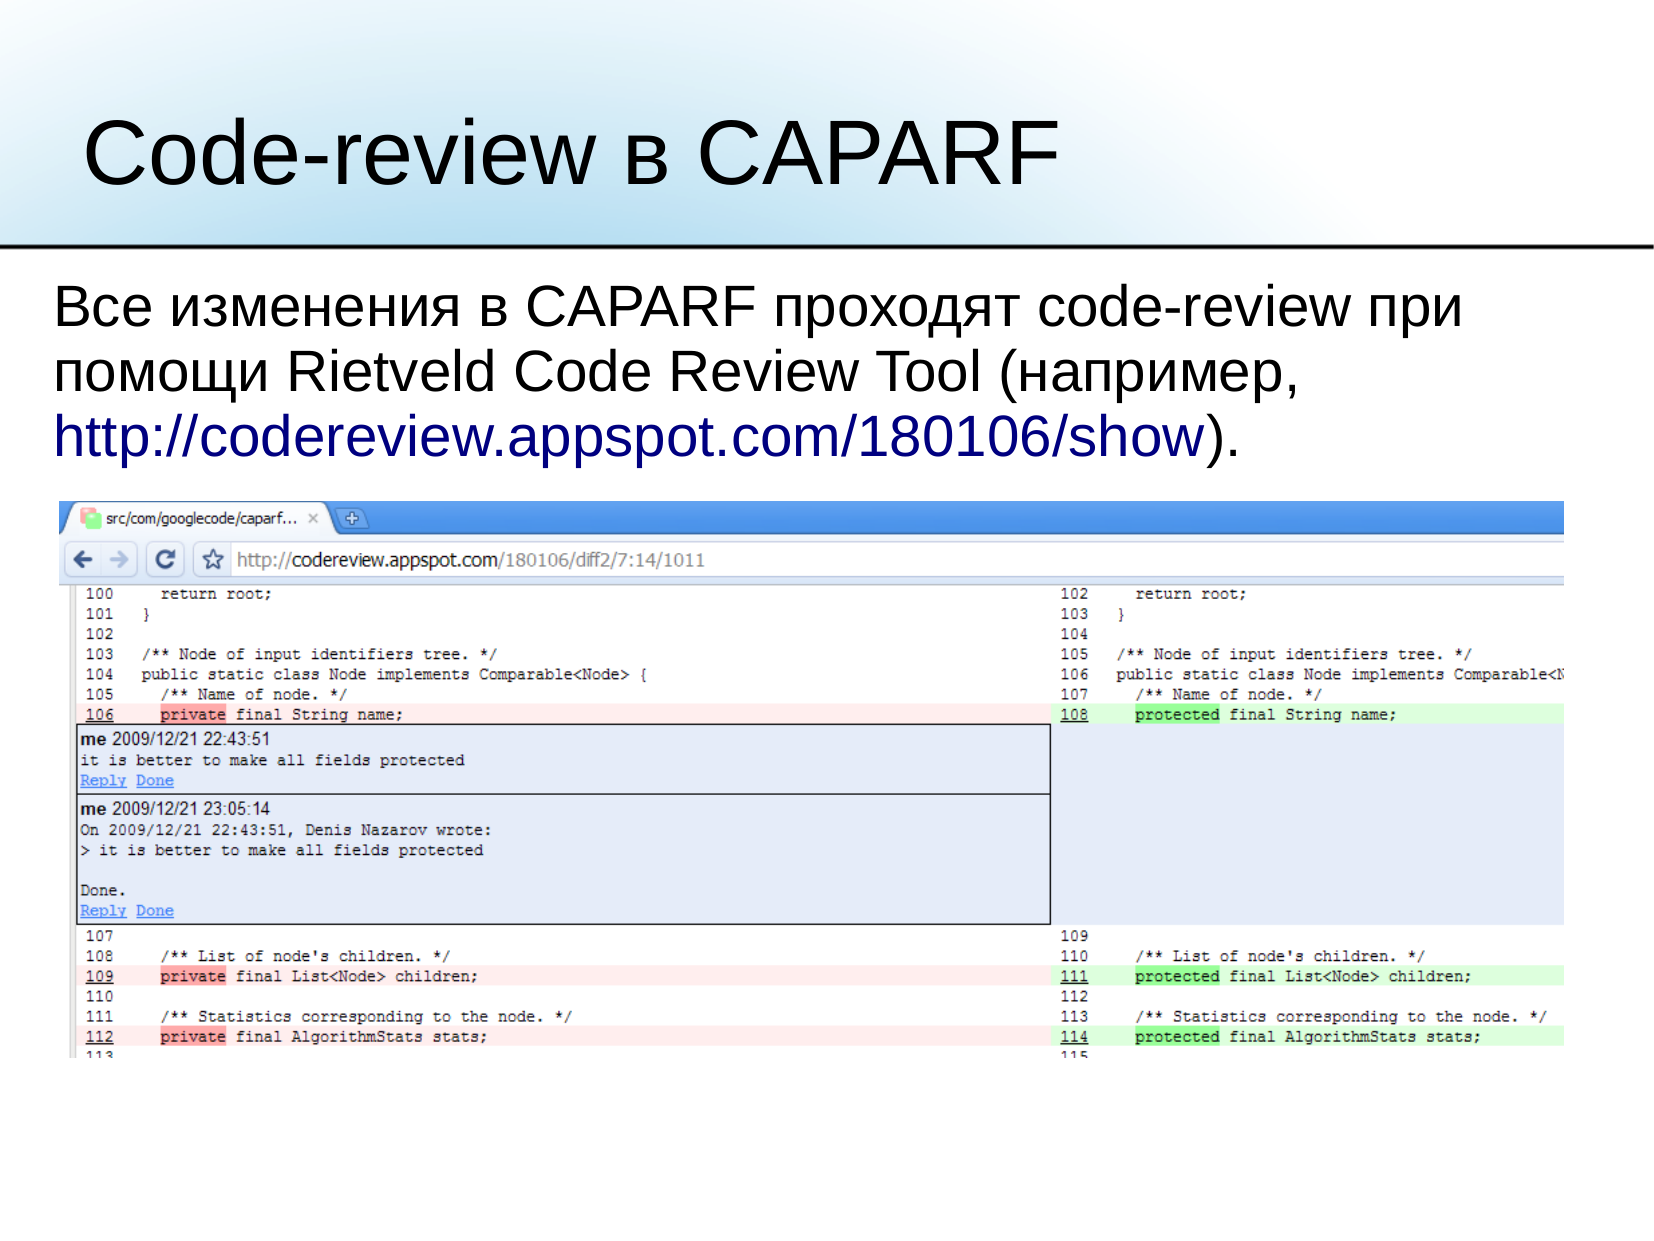

# Code-review в CAPARF
Все изменения в CAPARF проходят code-review при помощи Rietveld Code Review Tool (например, http://codereview.appspot.com/180106/show).